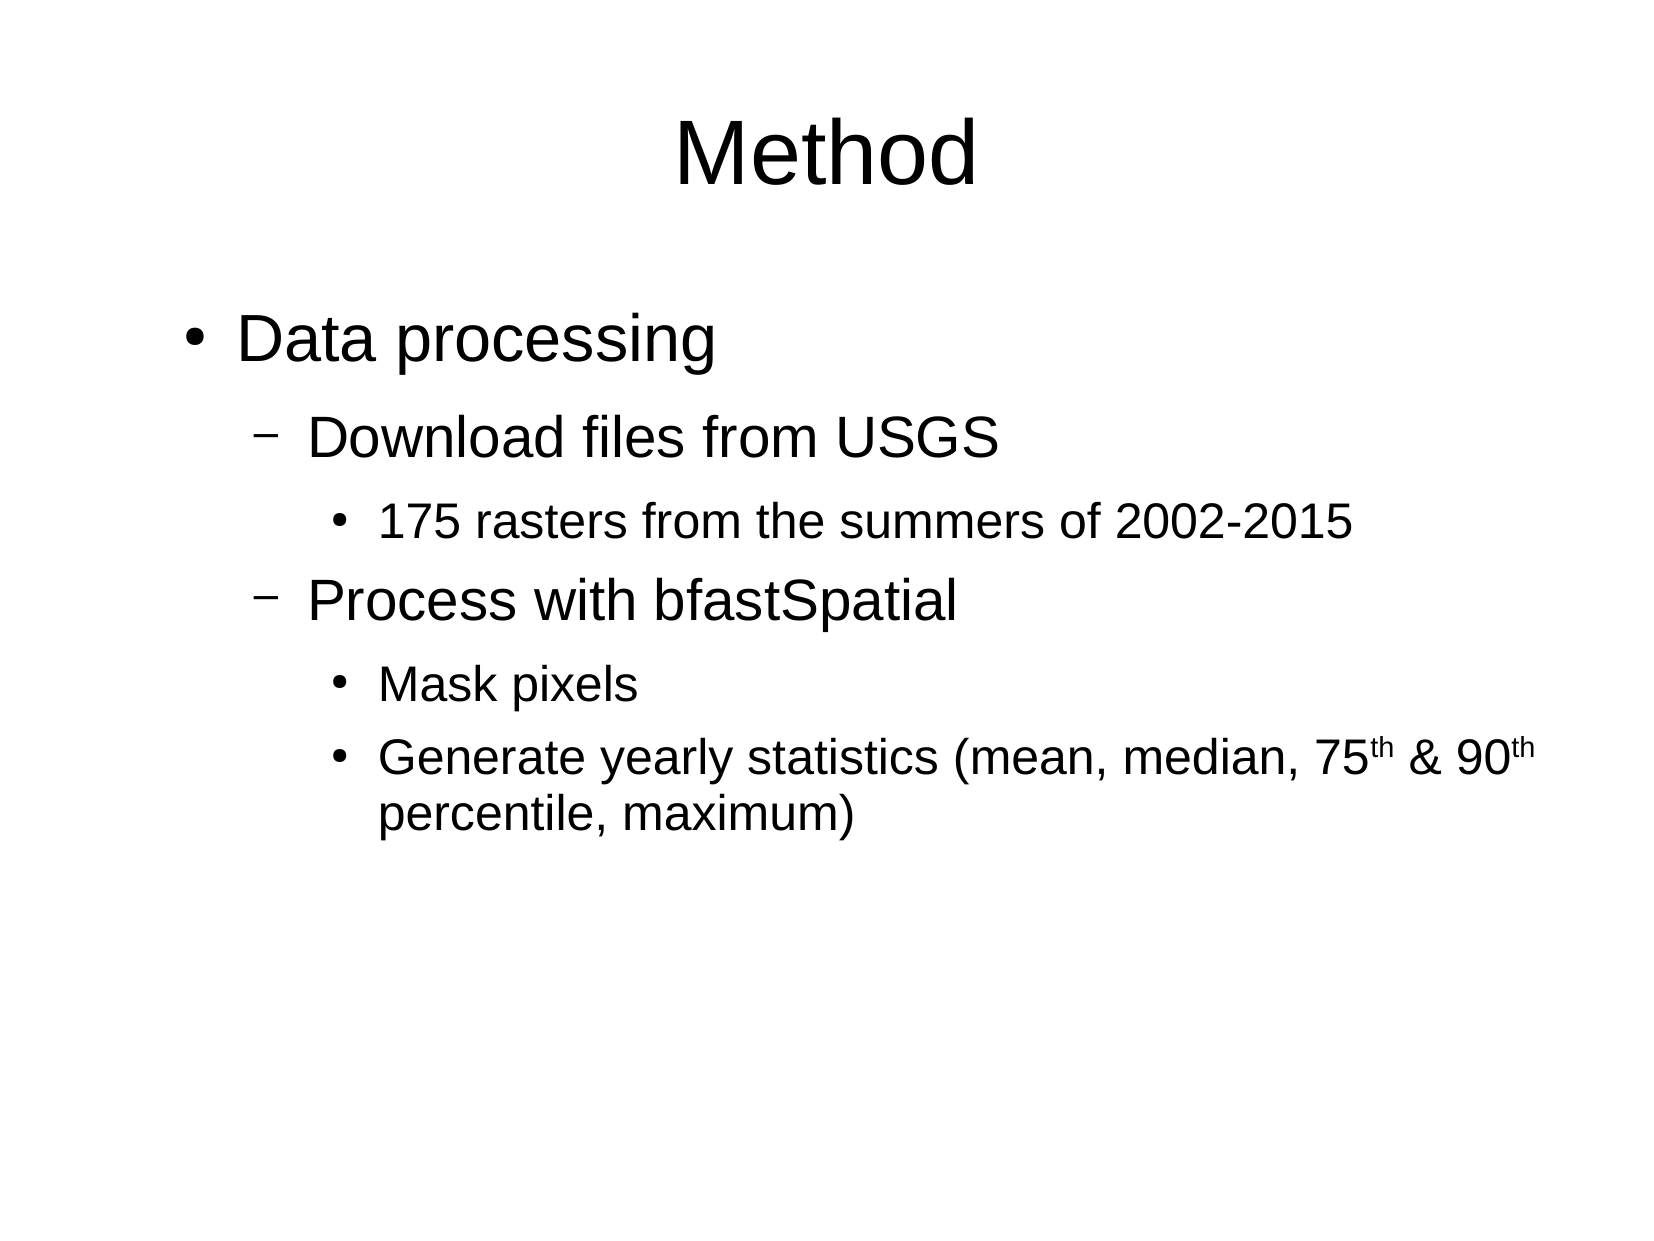

# Method
Data processing
Download files from USGS
175 rasters from the summers of 2002-2015
Process with bfastSpatial
Mask pixels
Generate yearly statistics (mean, median, 75th & 90th percentile, maximum)